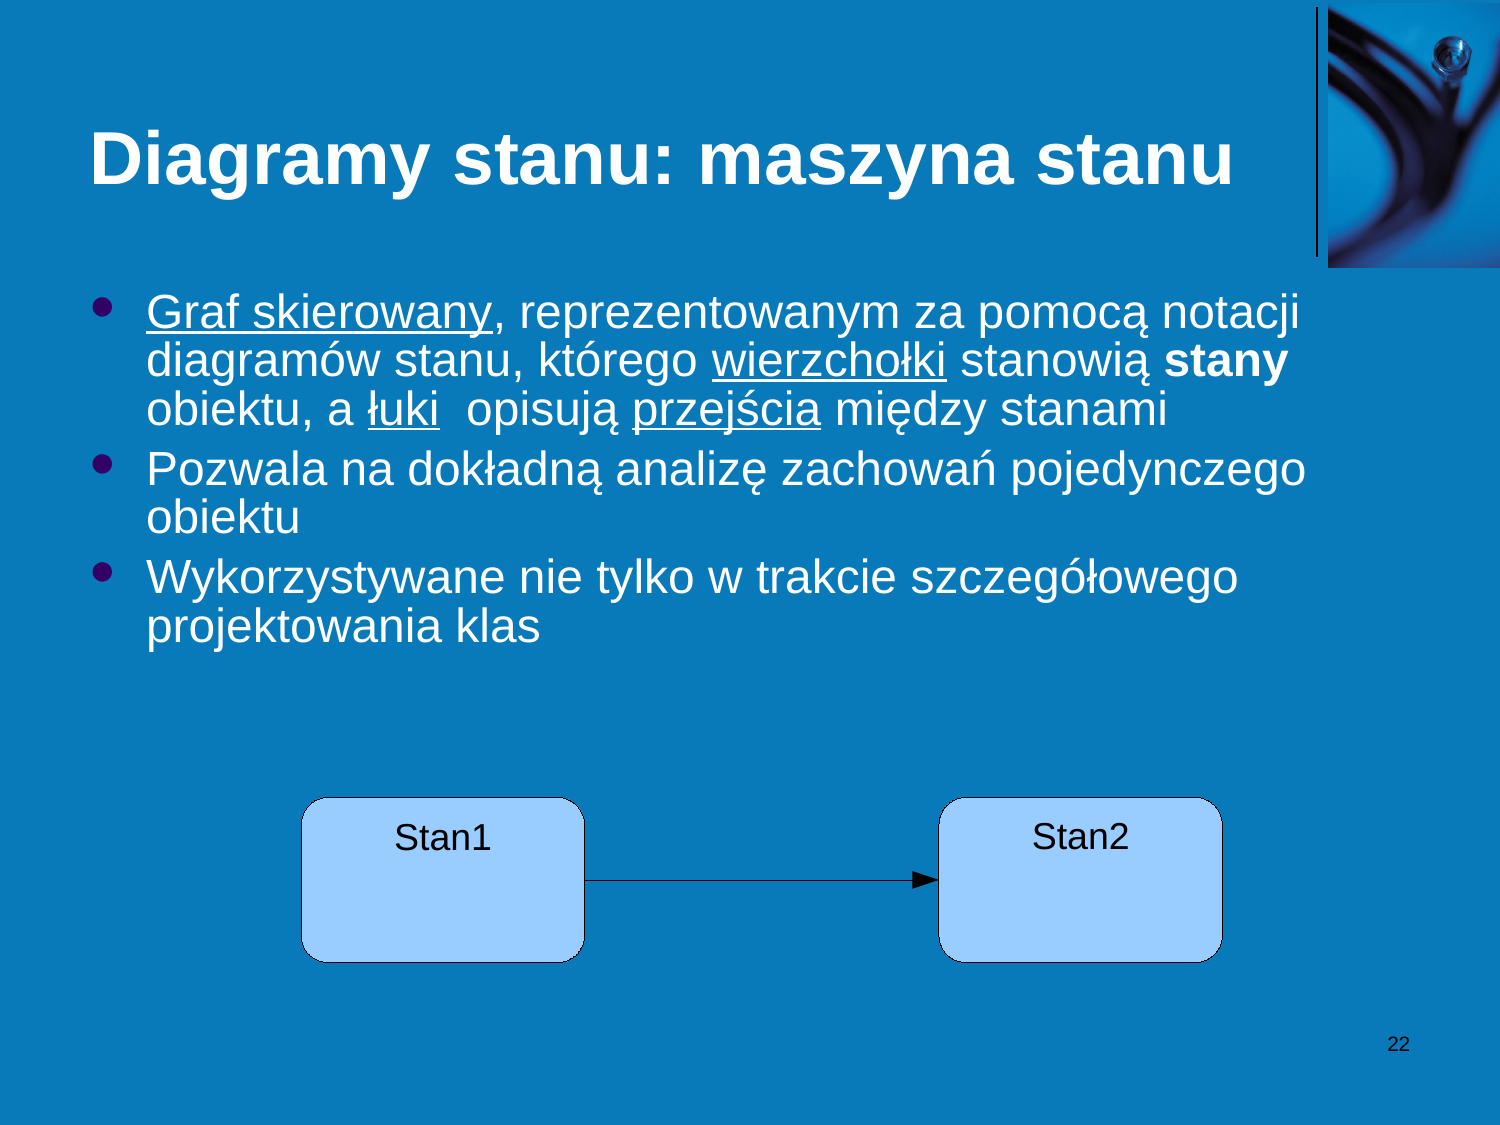

# Diagramy stanu: maszyna stanu
Graf skierowany, reprezentowanym za pomocą notacji diagramów stanu, którego wierzchołki stanowią stany obiektu, a łuki opisują przejścia między stanami
Pozwala na dokładną analizę zachowań pojedynczego obiektu
Wykorzystywane nie tylko w trakcie szczegółowego projektowania klas
Stan2
Stan1
22